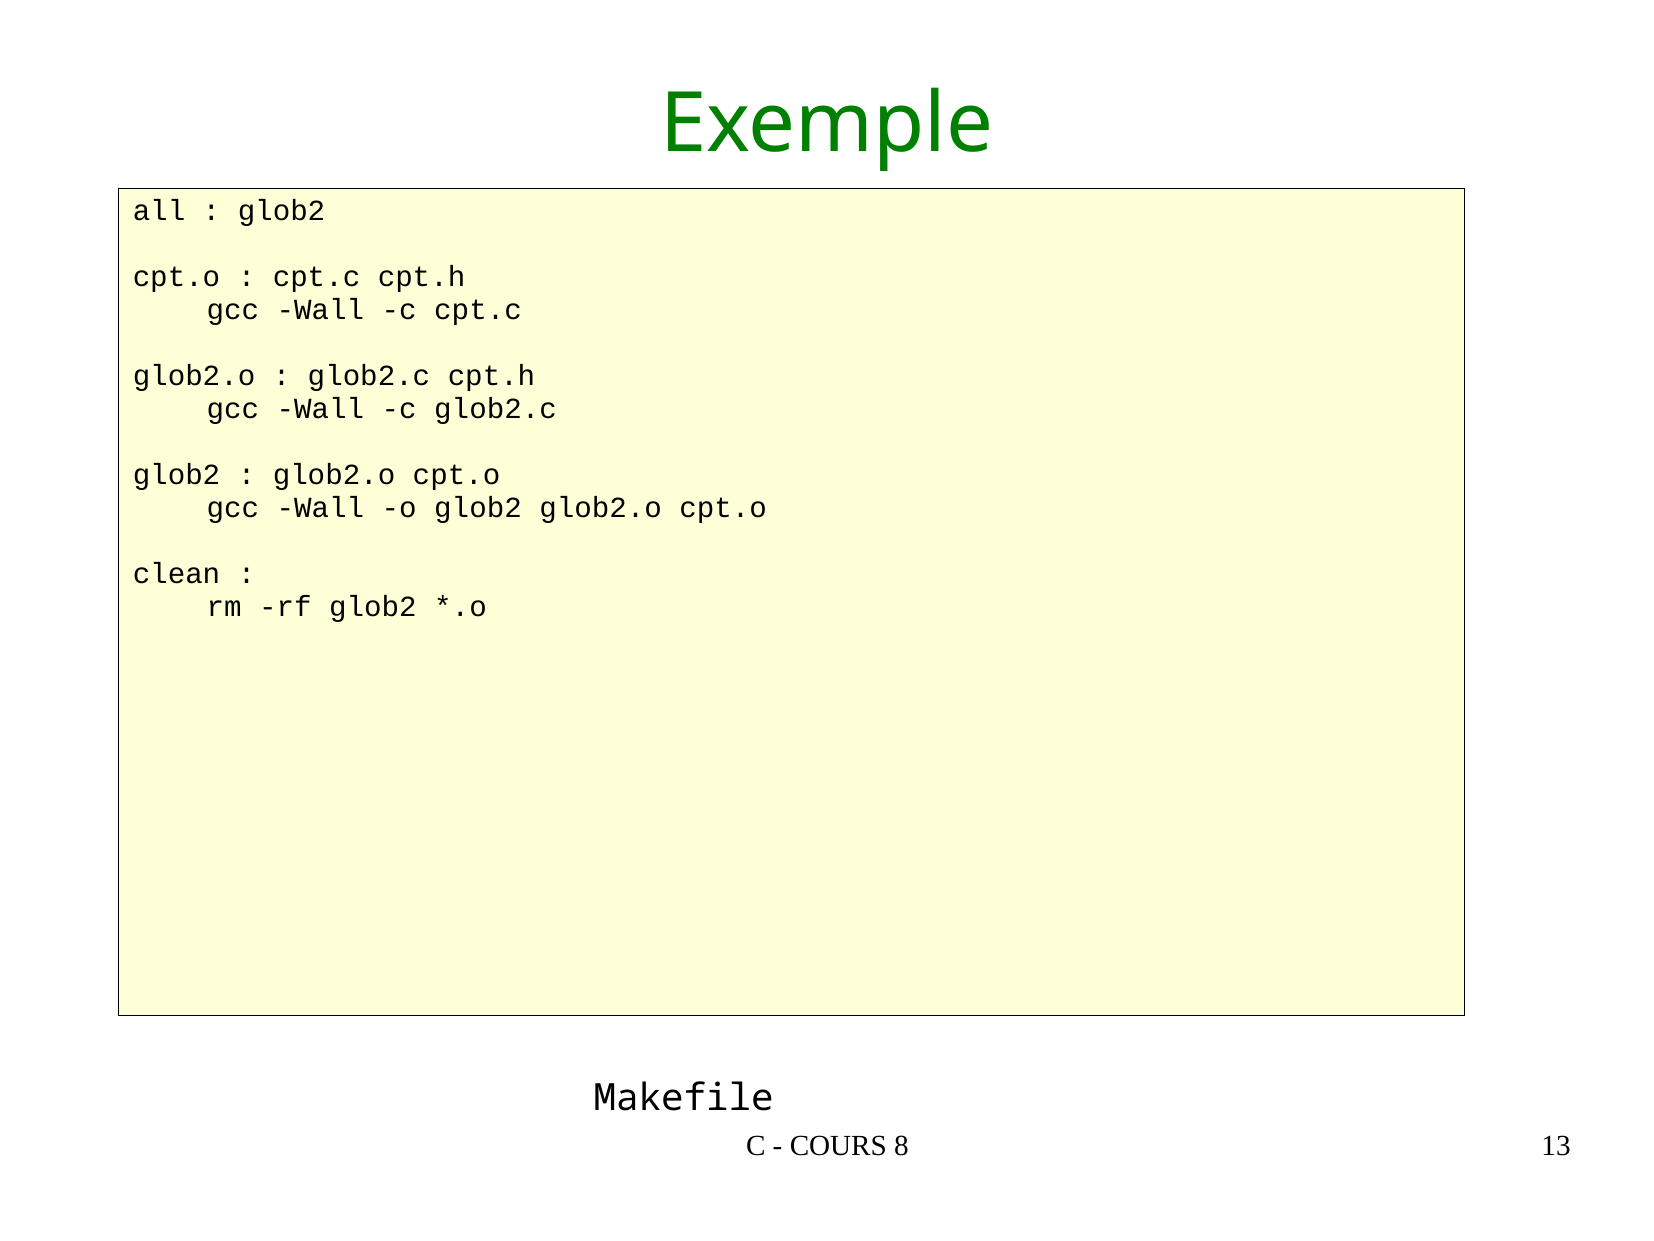

# Exemple
all : glob2
cpt.o : cpt.c cpt.h
	gcc -Wall -c cpt.c
glob2.o : glob2.c cpt.h
	gcc -Wall -c glob2.c
glob2 : glob2.o cpt.o
	gcc -Wall -o glob2 glob2.o cpt.o
clean :
	rm -rf glob2 *.o
Makefile
C - COURS 8
13